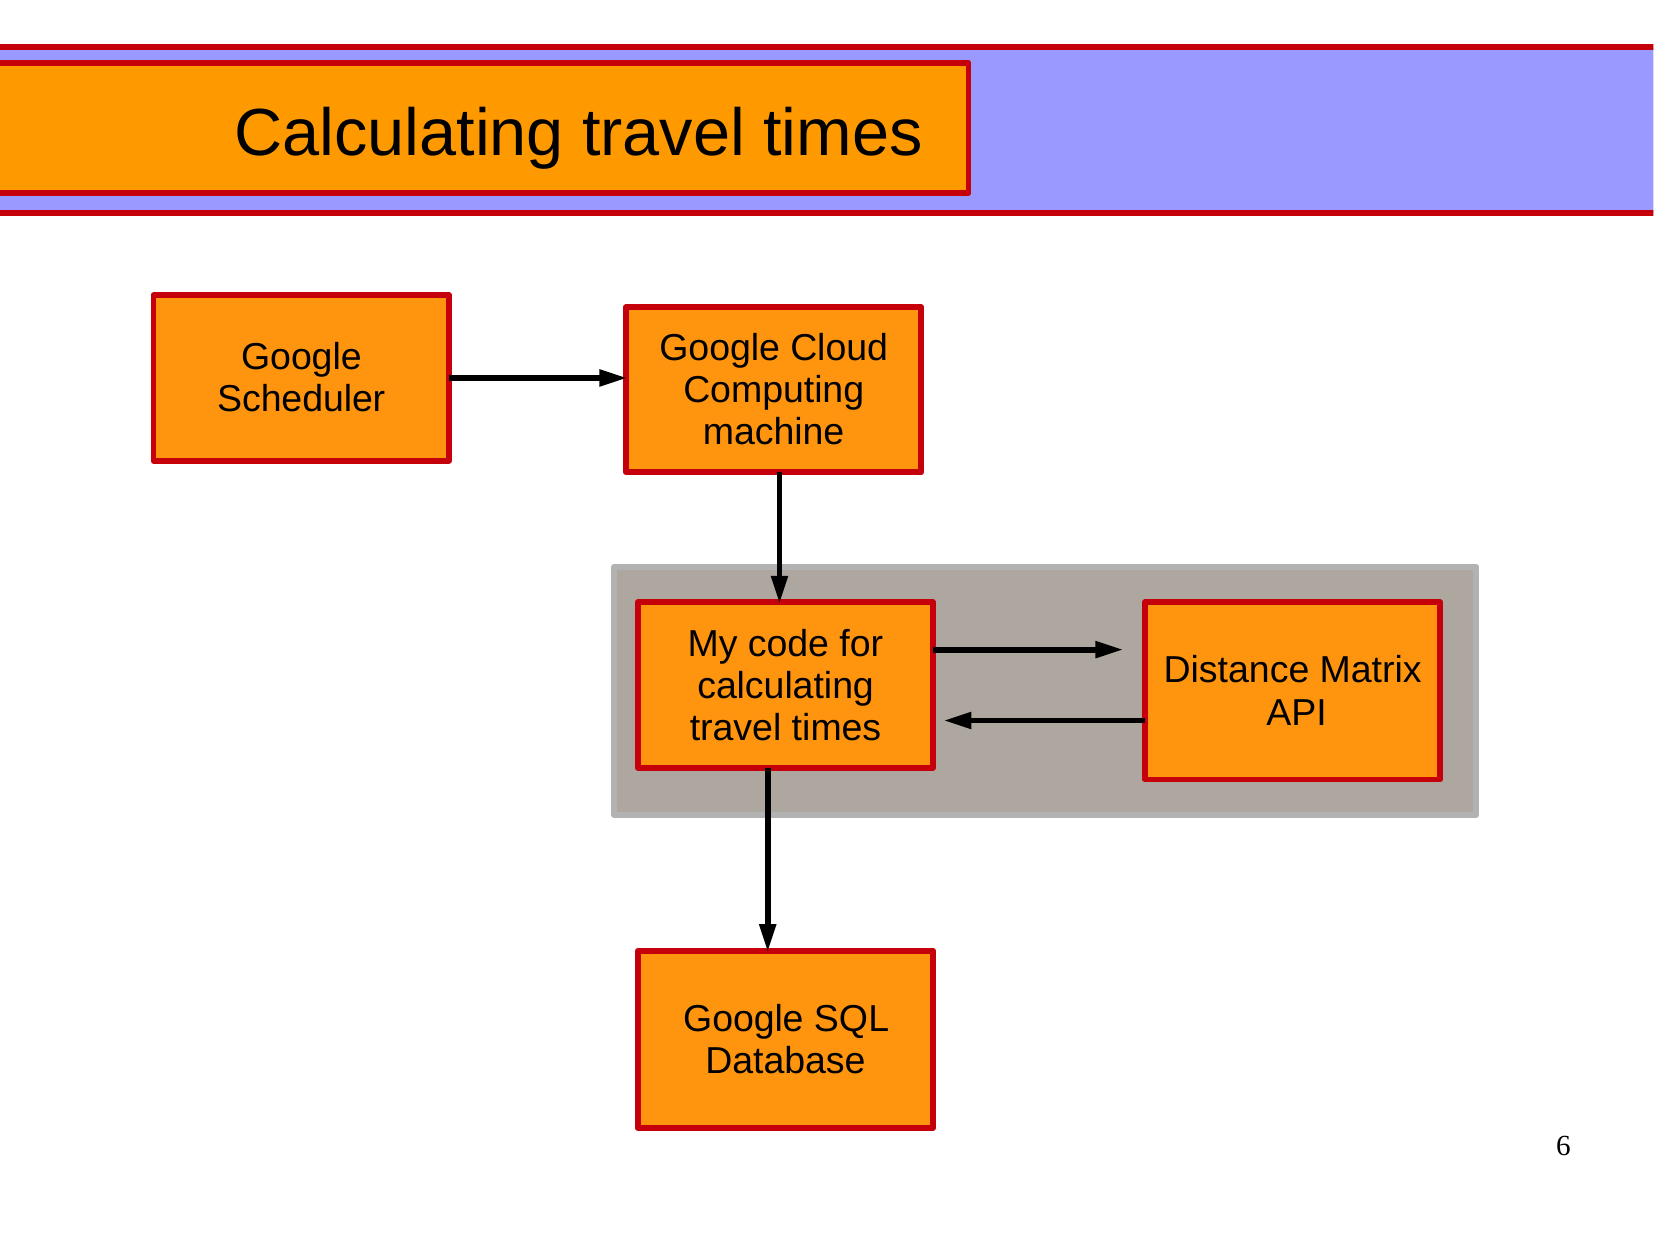

# Calculating travel times
Google Scheduler
Google Cloud Computing machine
My code for calculating travel times
Distance Matrix API
Google SQL Database
6